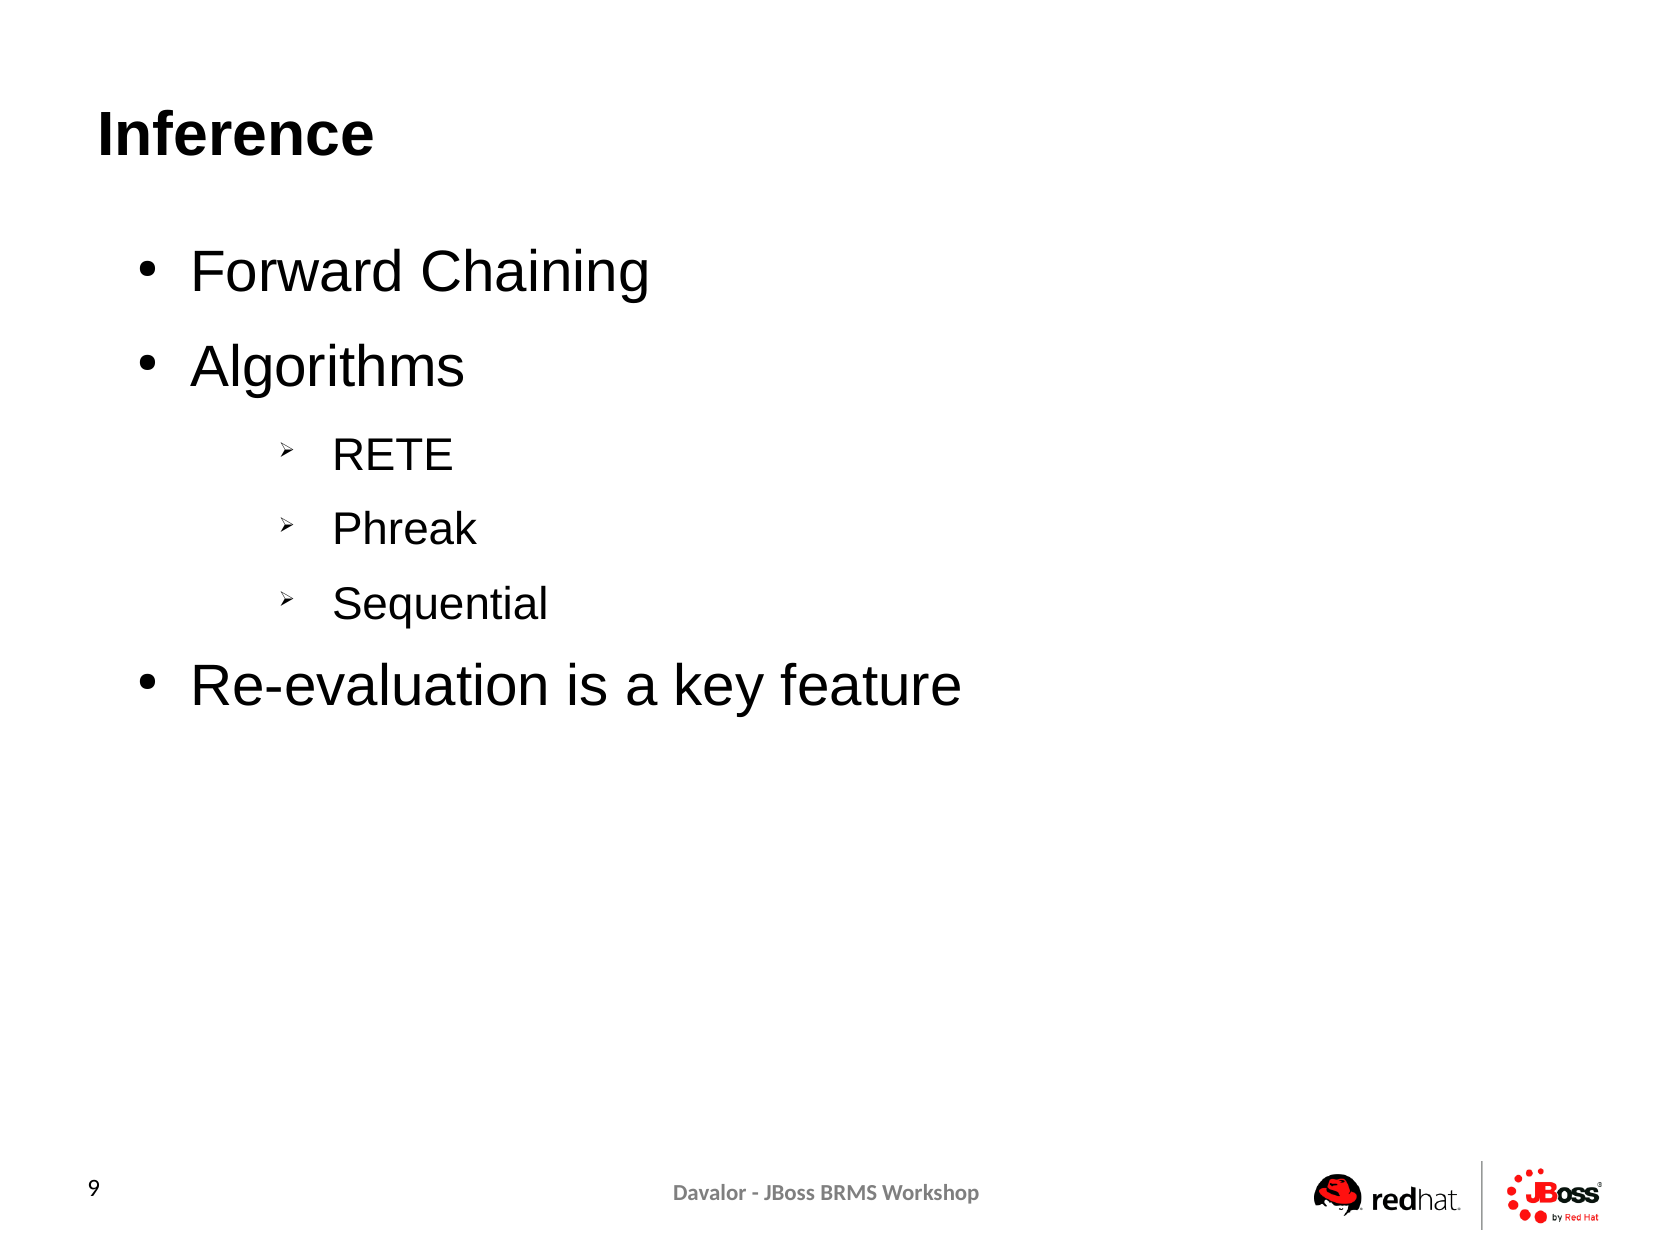

# Inference
Forward Chaining
Algorithms
RETE
Phreak
Sequential
Re-evaluation is a key feature